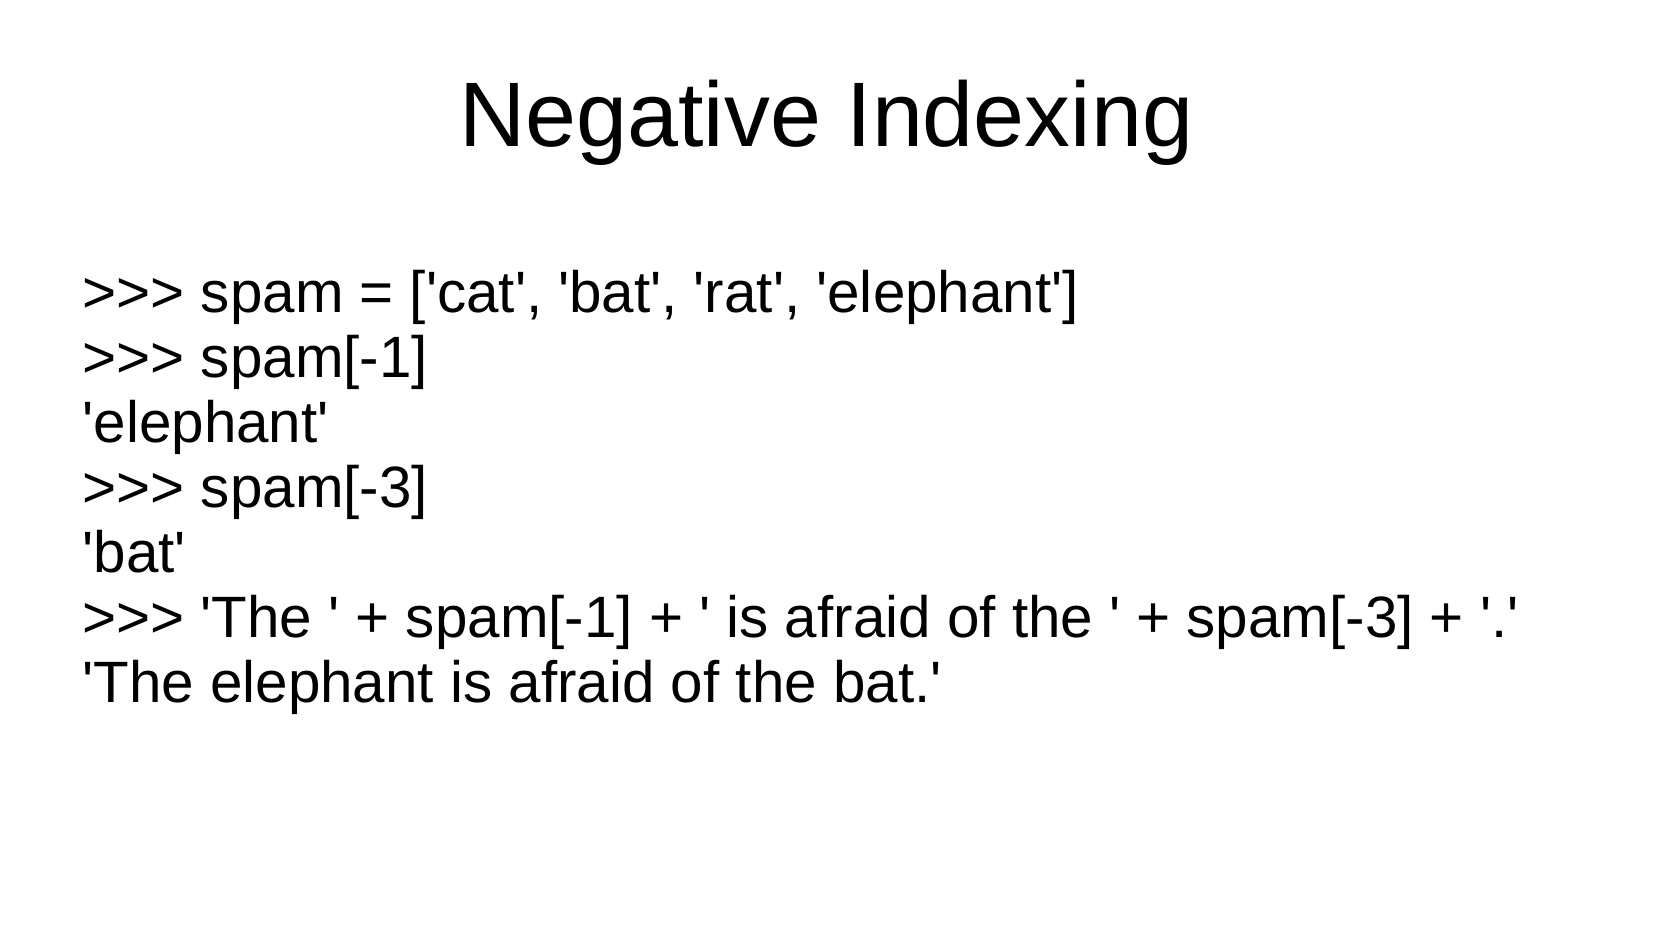

# Negative Indexing
>>> spam = ['cat', 'bat', 'rat', 'elephant']
>>> spam[-1]
'elephant'
>>> spam[-3]
'bat'
>>> 'The ' + spam[-1] + ' is afraid of the ' + spam[-3] + '.'
'The elephant is afraid of the bat.'